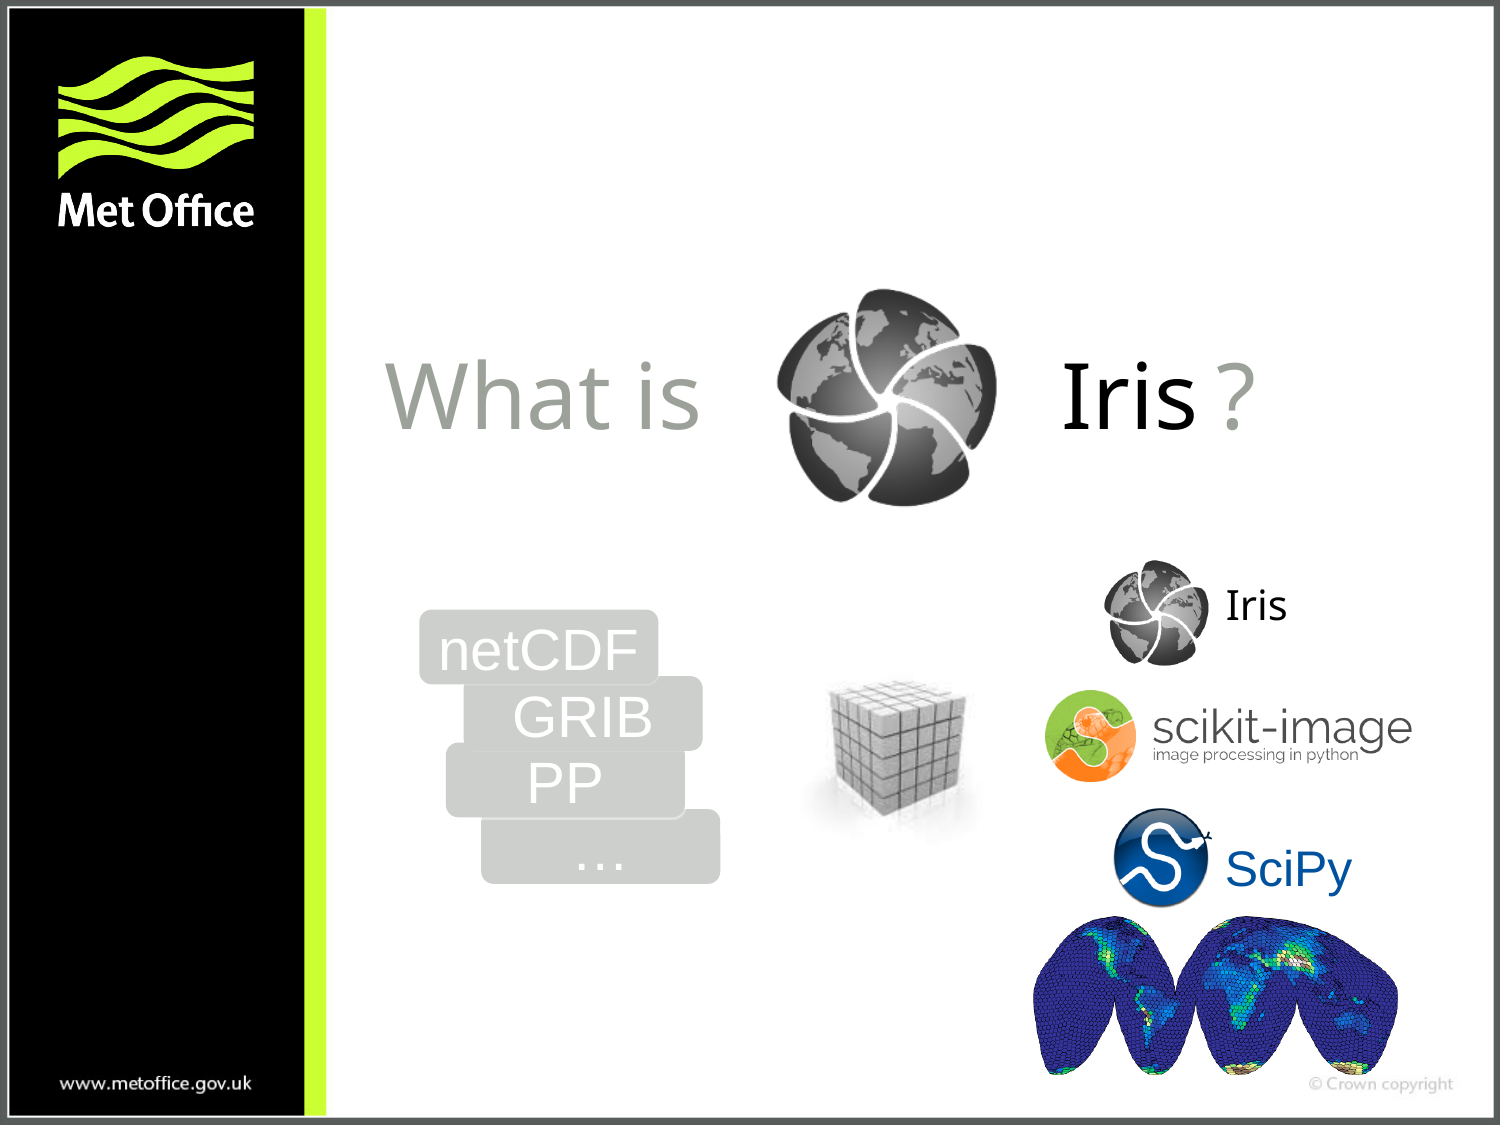

What is
Iris
?
Iris
netCDF
GRIB
PP
…
SciPy